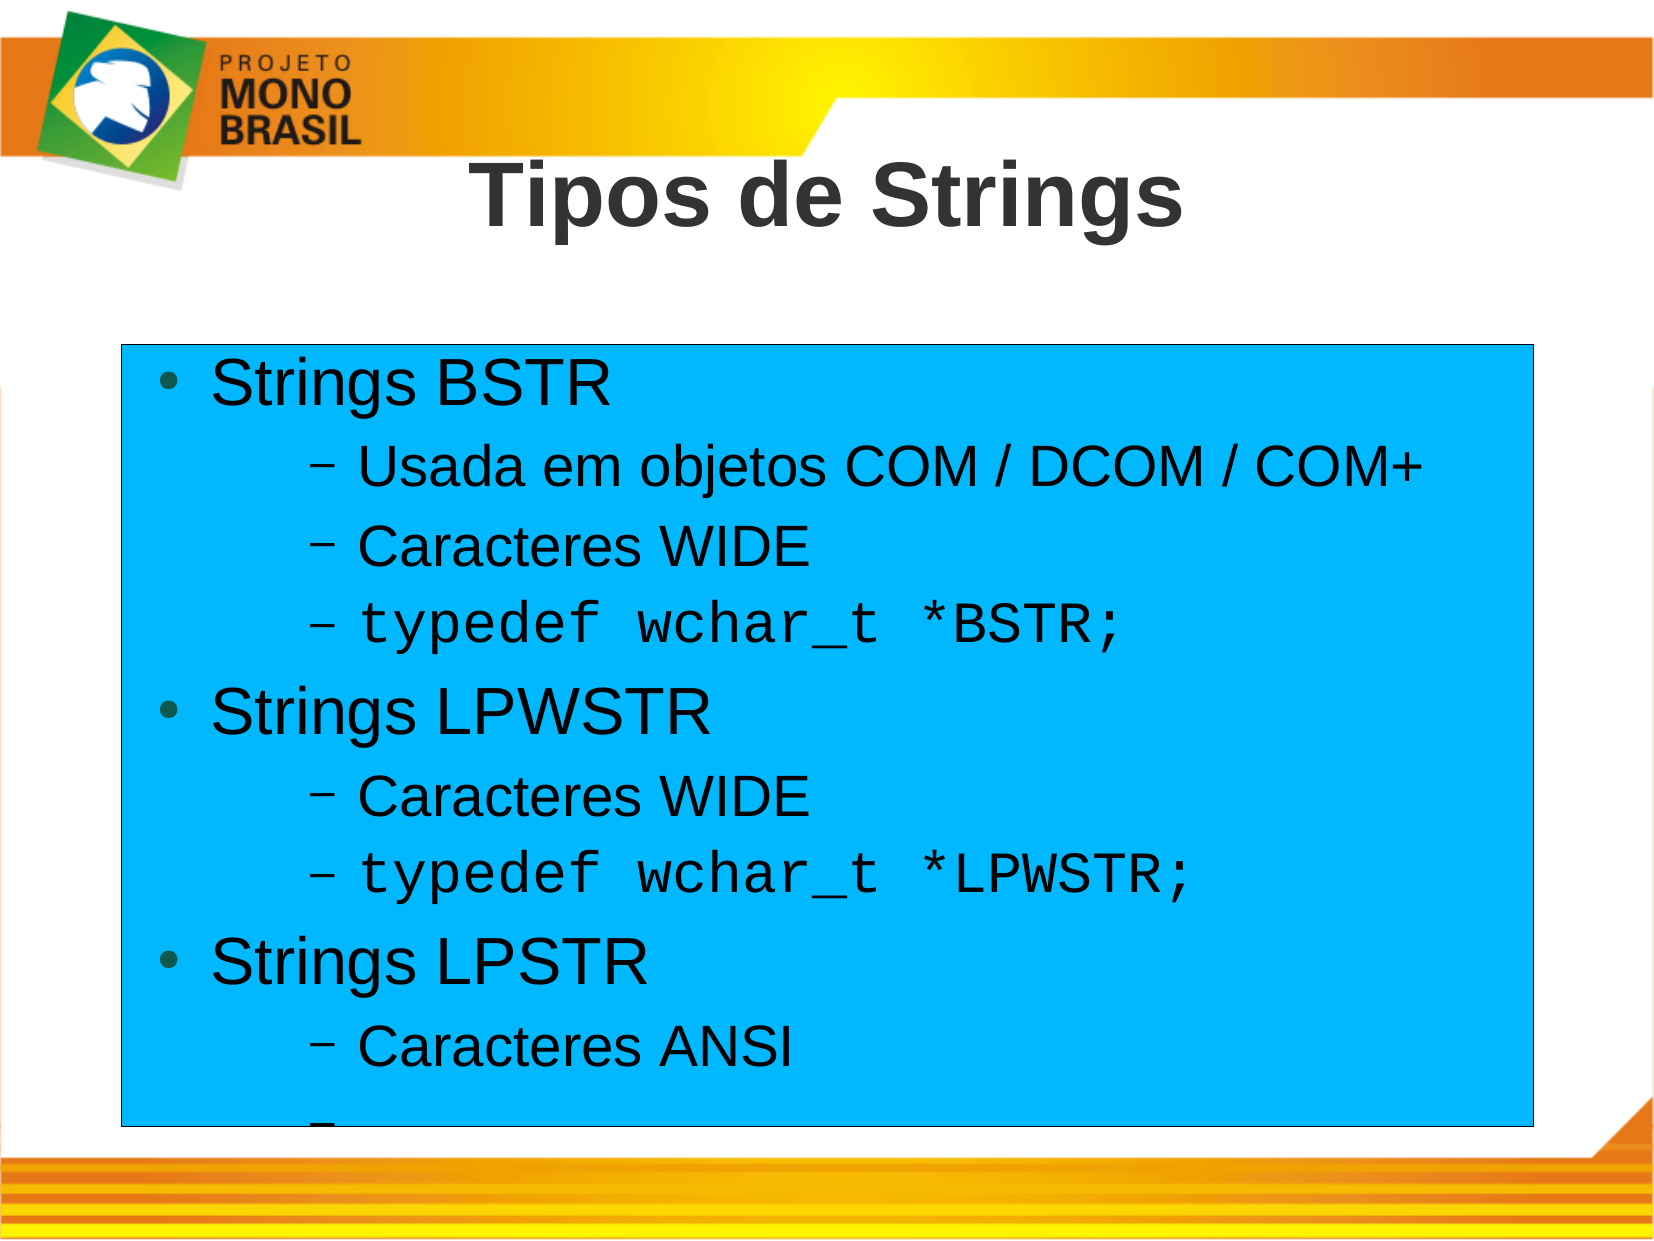

# Tipos de Strings
Strings BSTR
Usada em objetos COM / DCOM / COM+
Caracteres WIDE
typedef wchar_t *BSTR;
Strings LPWSTR
Caracteres WIDE
typedef wchar_t *LPWSTR;
Strings LPSTR
Caracteres ANSI